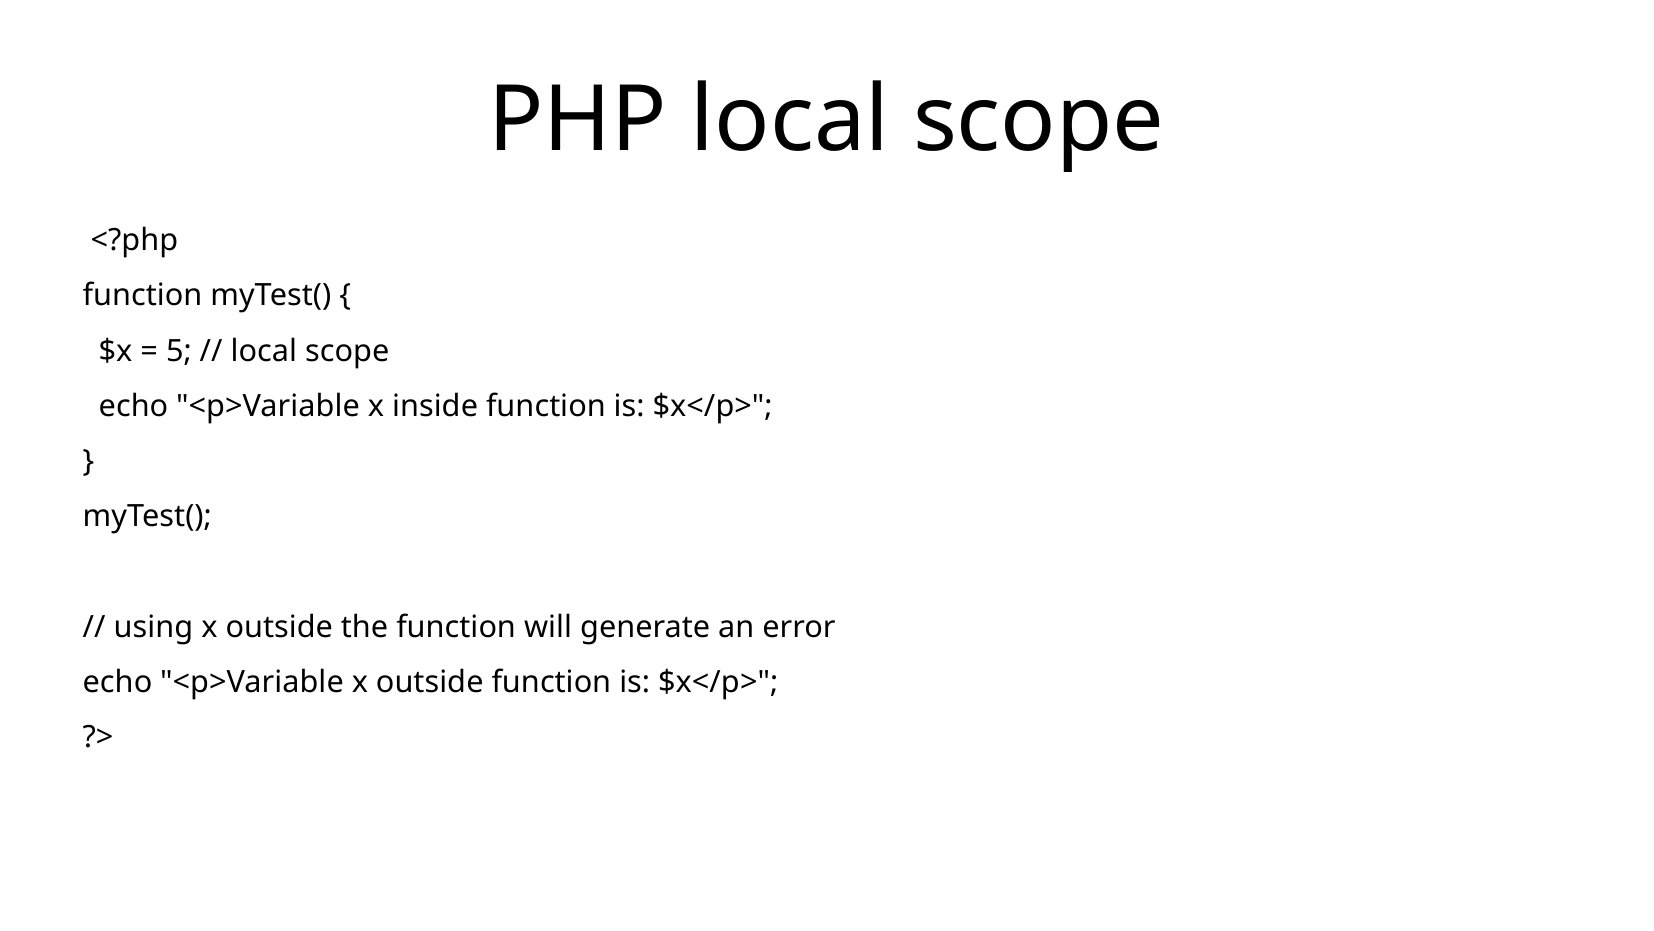

# PHP local scope
 <?php
function myTest() {
 $x = 5; // local scope
 echo "<p>Variable x inside function is: $x</p>";
}
myTest();
// using x outside the function will generate an error
echo "<p>Variable x outside function is: $x</p>";
?>